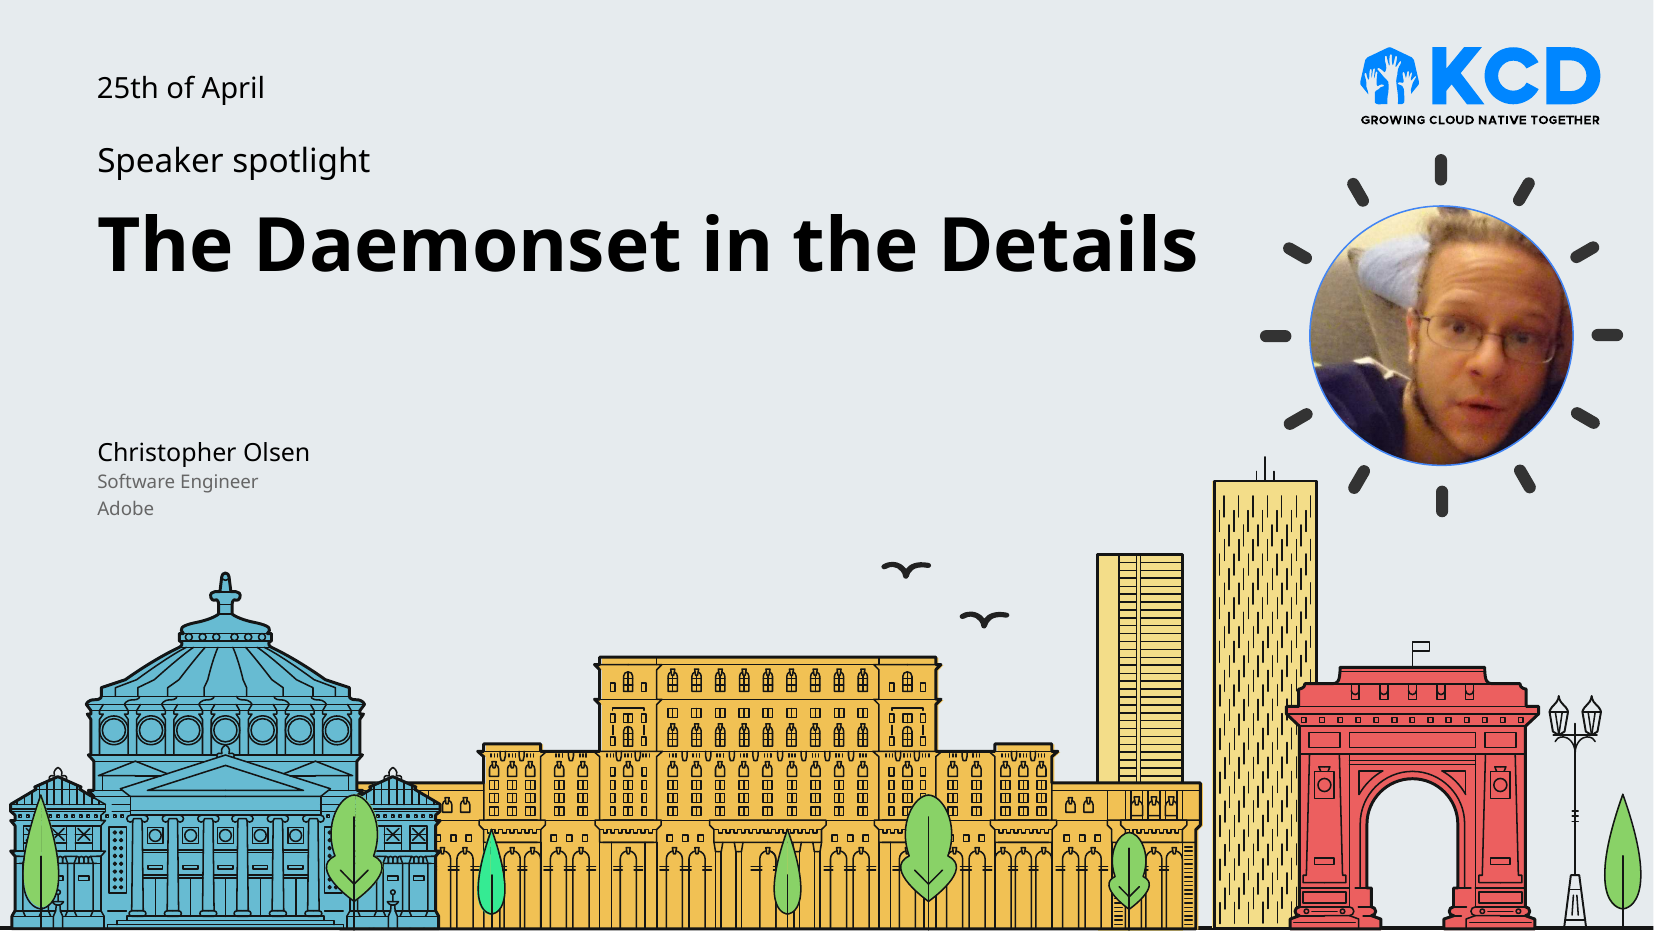

25th of April
Speaker spotlight
The Daemonset in the Details
Christopher Olsen
Software Engineer
Adobe